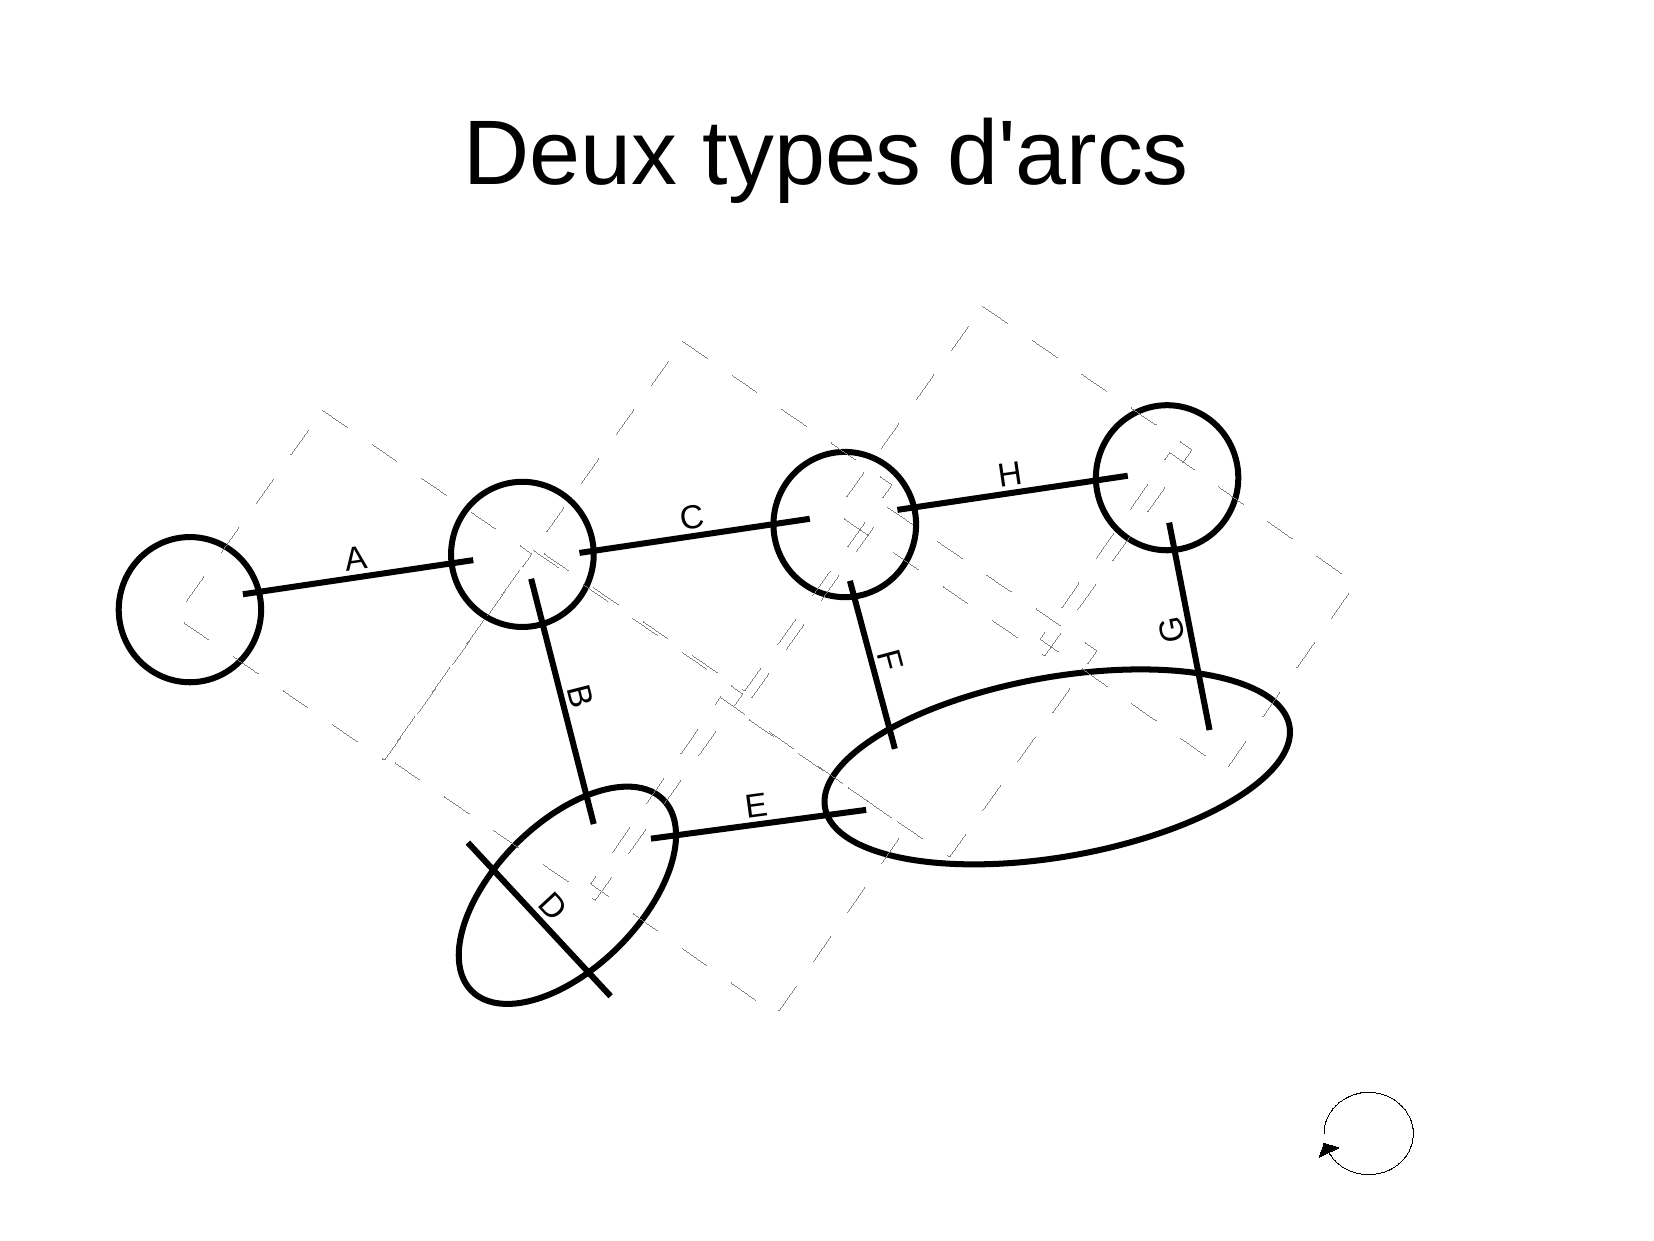

# Deux types d'arcs
H
C
G
A
B
F
E
D